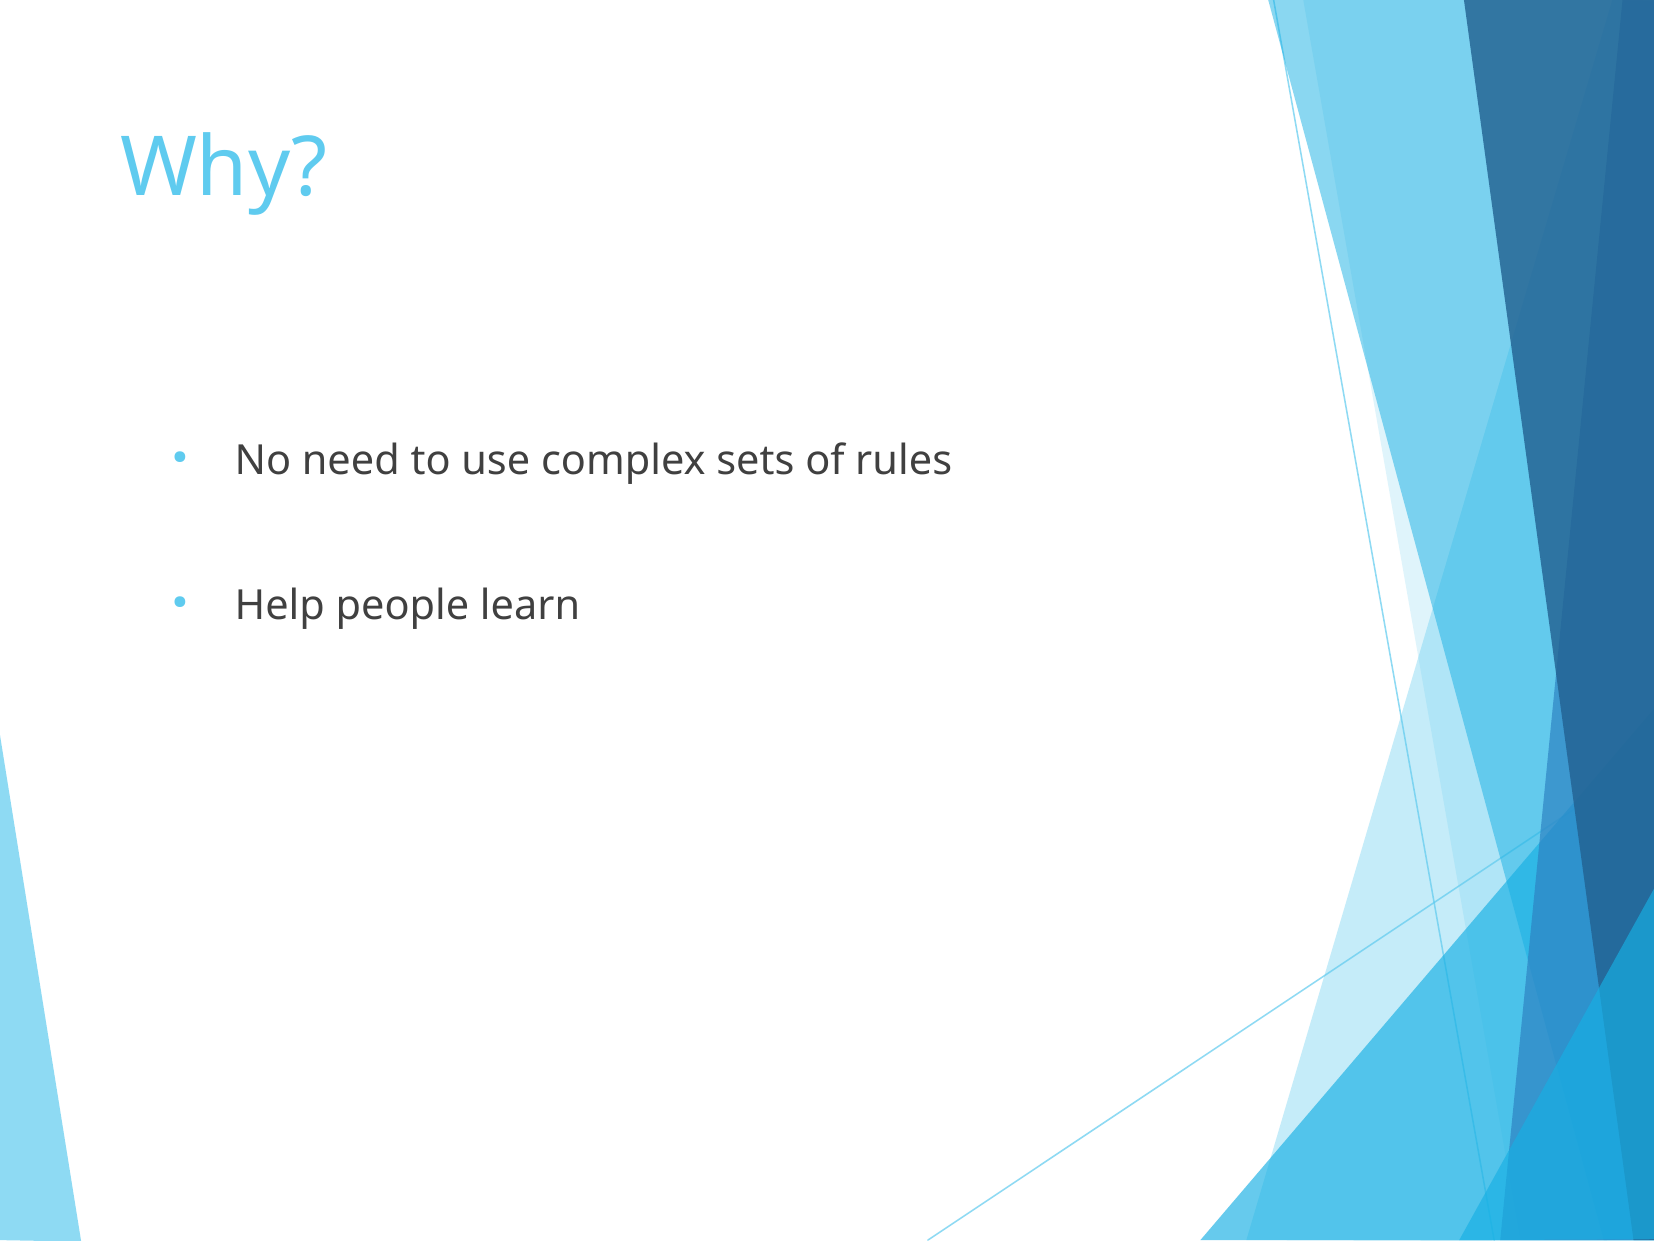

Why?
# No need to use complex sets of rules
Help people learn